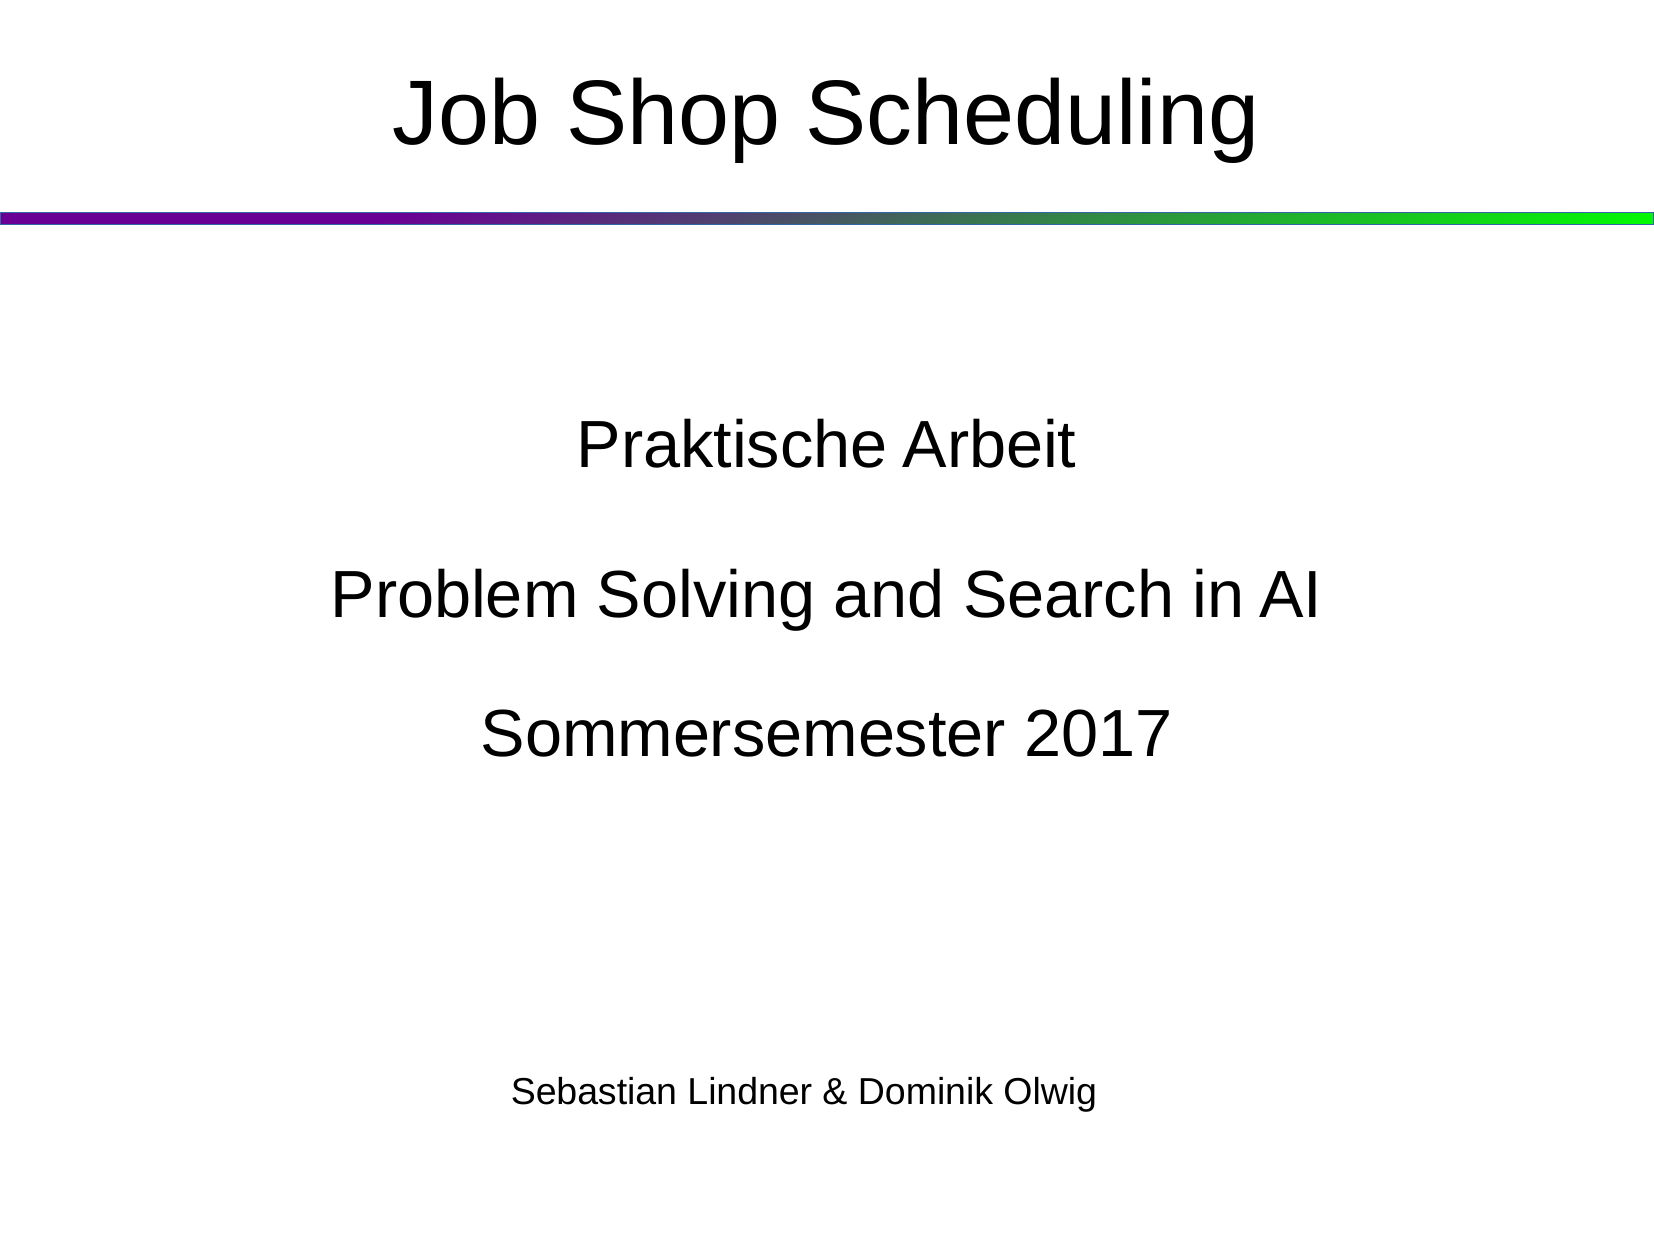

# Job Shop Scheduling
Praktische Arbeit
Problem Solving and Search in AI
Sommersemester 2017
Sebastian Lindner & Dominik Olwig